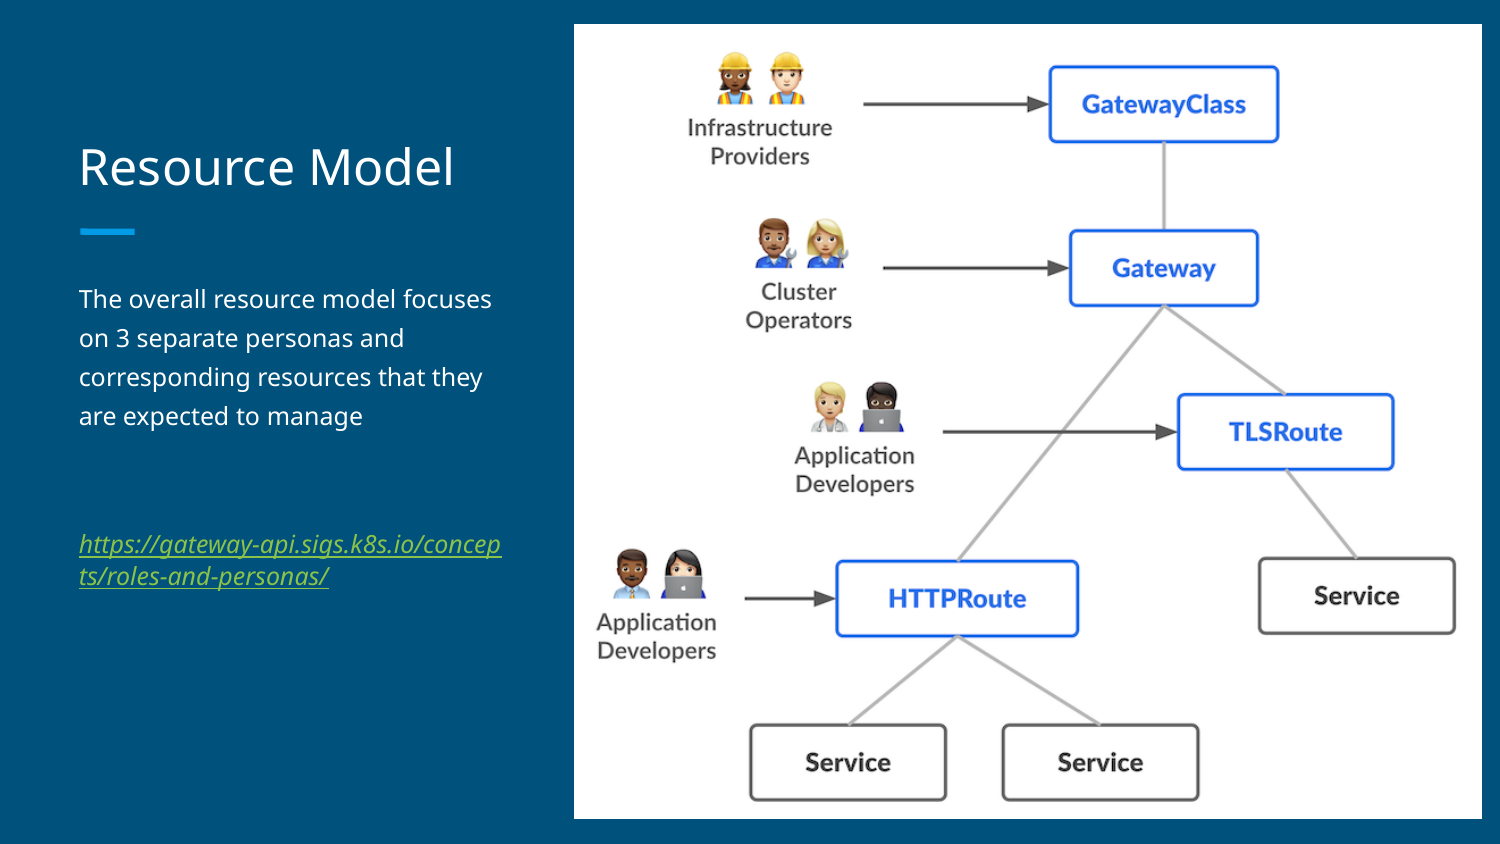

# Resource Model
The overall resource model focuses on 3 separate personas and corresponding resources that they are expected to manage
https://gateway-api.sigs.k8s.io/concepts/roles-and-personas/